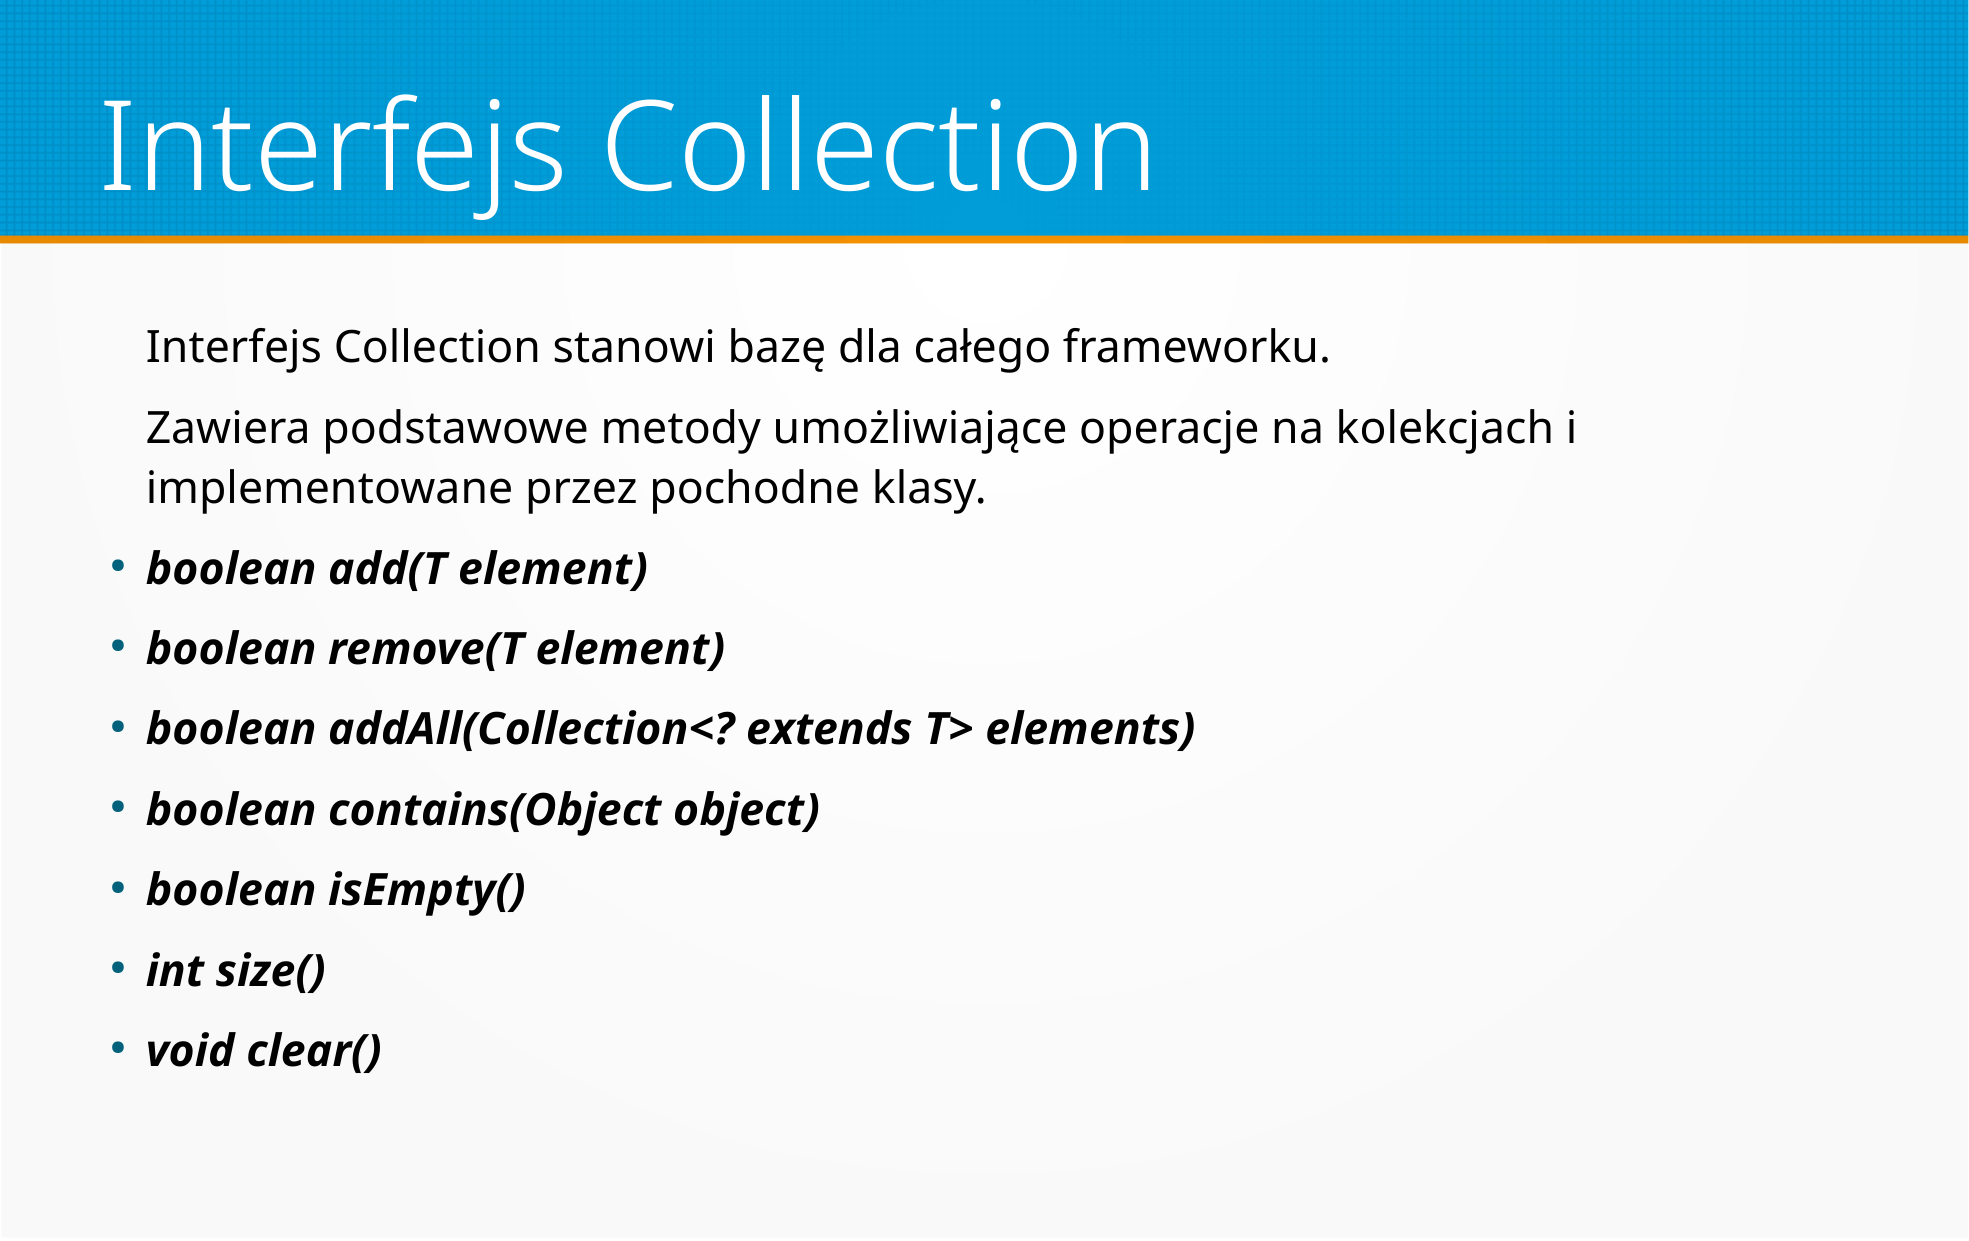

# Interfejs Collection
Interfejs Collection stanowi bazę dla całego frameworku.
Zawiera podstawowe metody umożliwiające operacje na kolekcjach i implementowane przez pochodne klasy.
boolean add(T element)
boolean remove(T element)
boolean addAll(Collection<? extends T> elements)
boolean contains(Object object)
boolean isEmpty()
int size()
void clear()